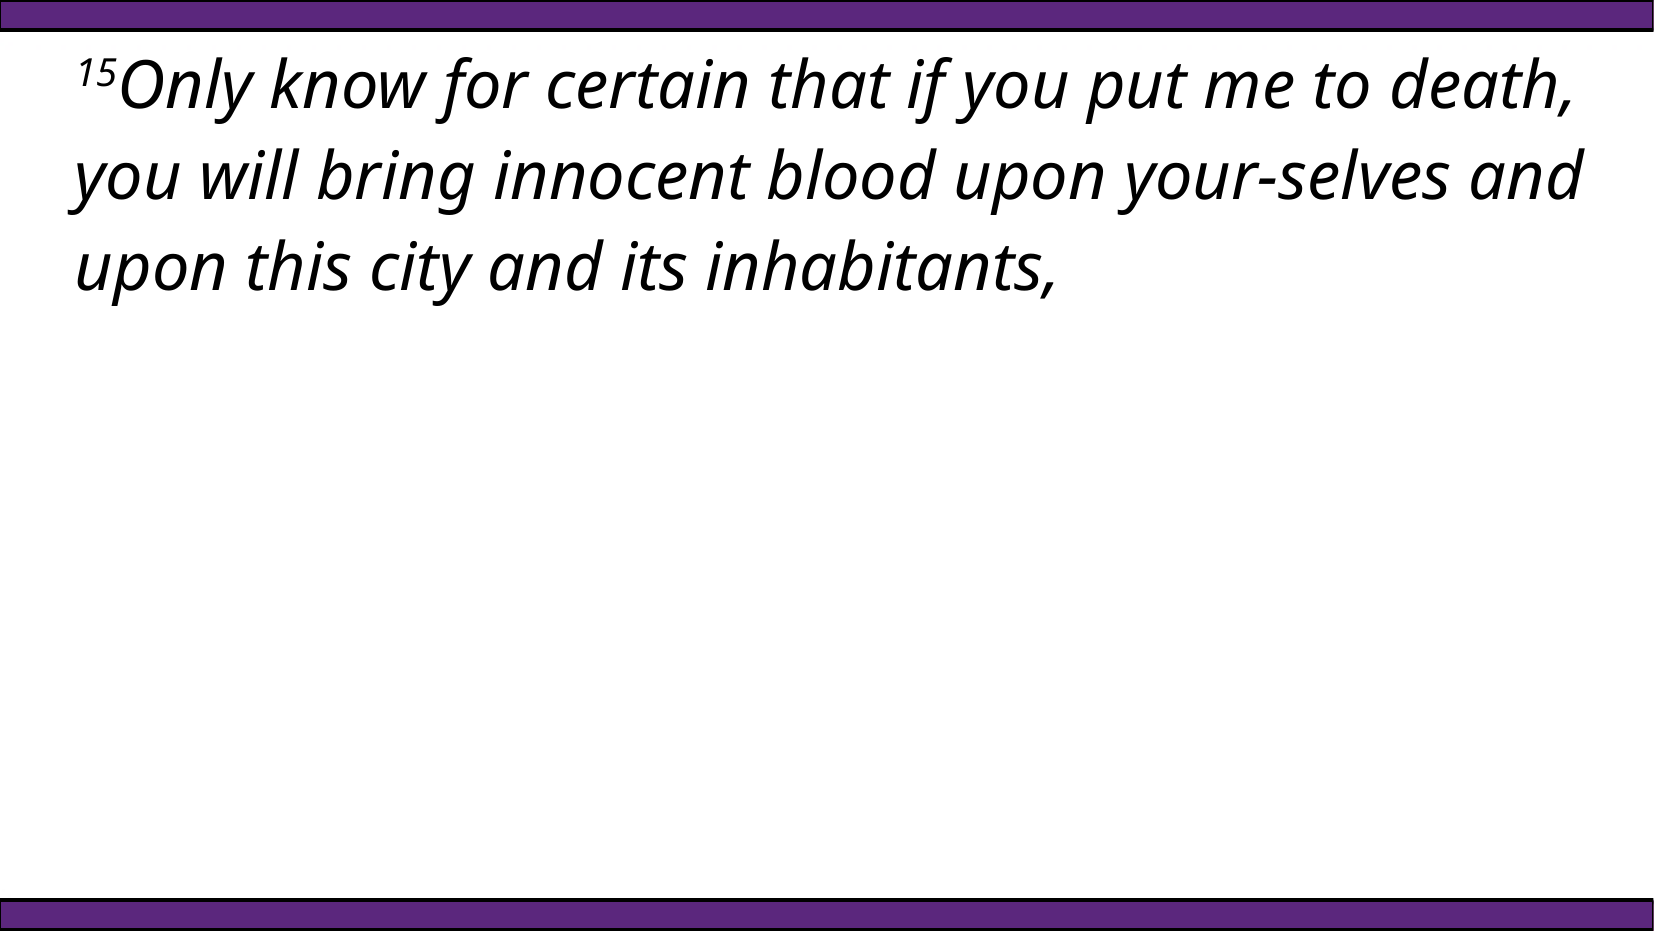

15Only know for certain that if you put me to death, you will bring innocent blood upon your-selves and upon this city and its inhabitants,